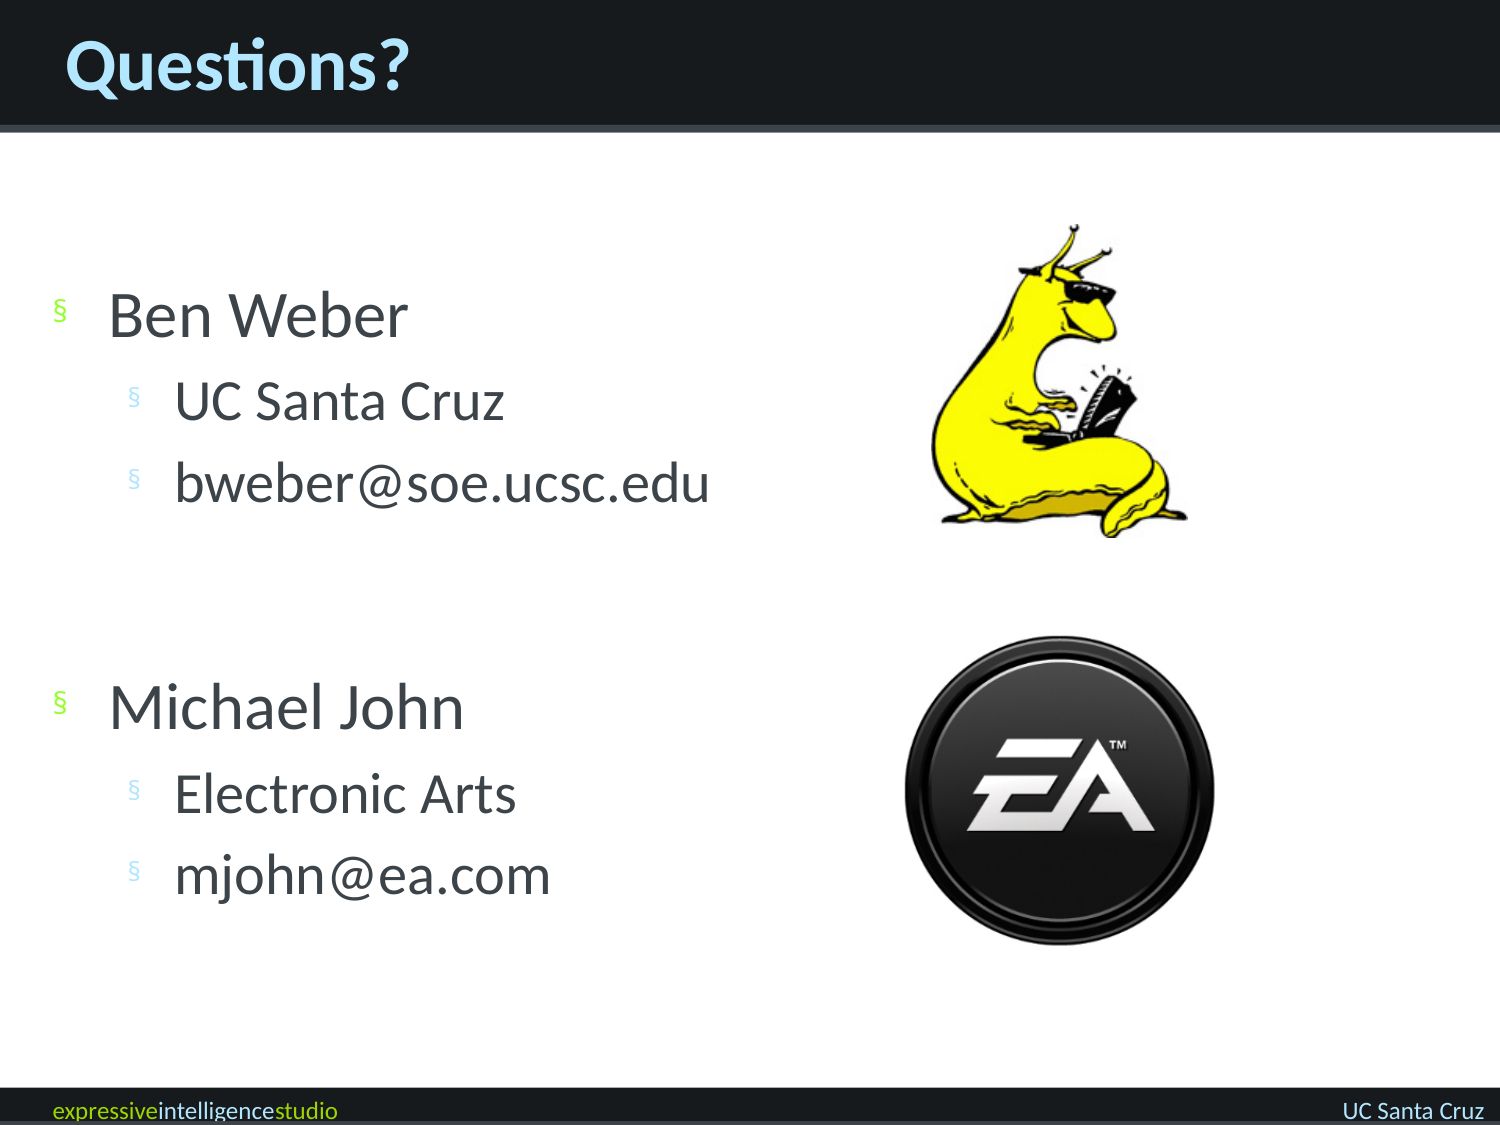

# Questions?
Ben Weber
UC Santa Cruz
bweber@soe.ucsc.edu
Michael John
Electronic Arts
mjohn@ea.com